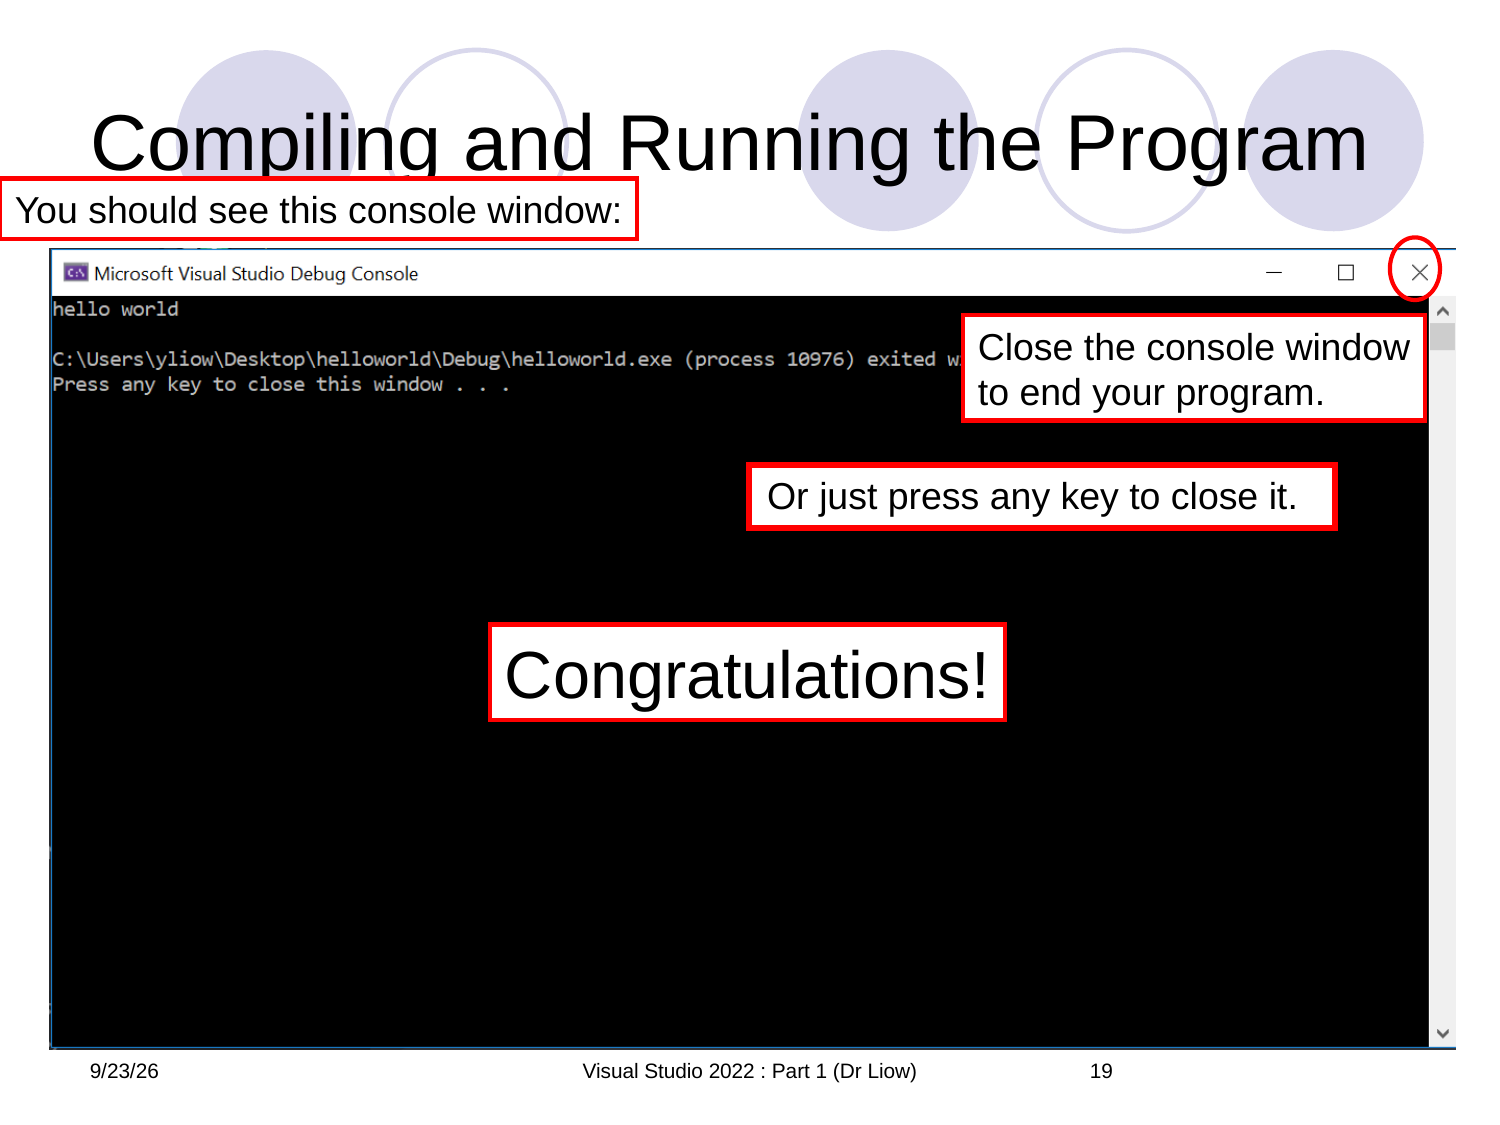

# Compiling and Running the Program
You should see this console window:
Close the console window
to end your program.
Or just press any key to close it.
Congratulations!
Visual Studio 2022 : Part 1 (Dr Liow)